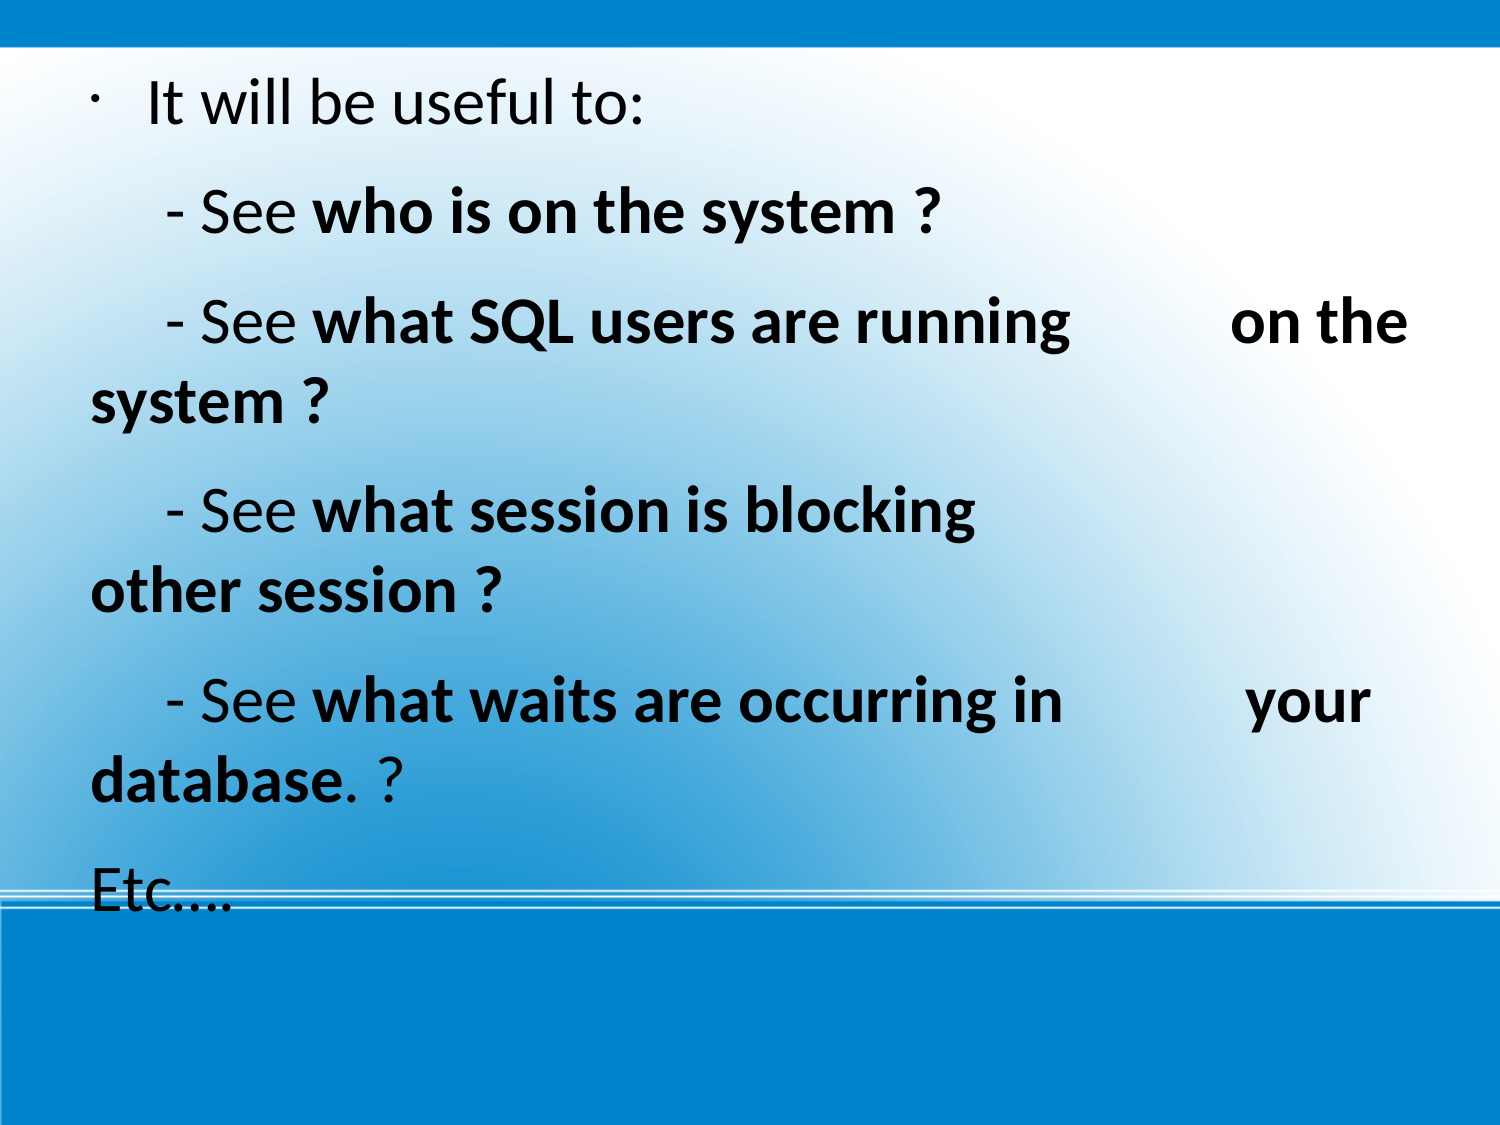

# It will be useful to:
	- See who is on the system ?
	- See what SQL users are running 		 on the system ?
	- See what session is blocking 				 other session ?
	- See what waits are occurring in 		 your database. ?
Etc….